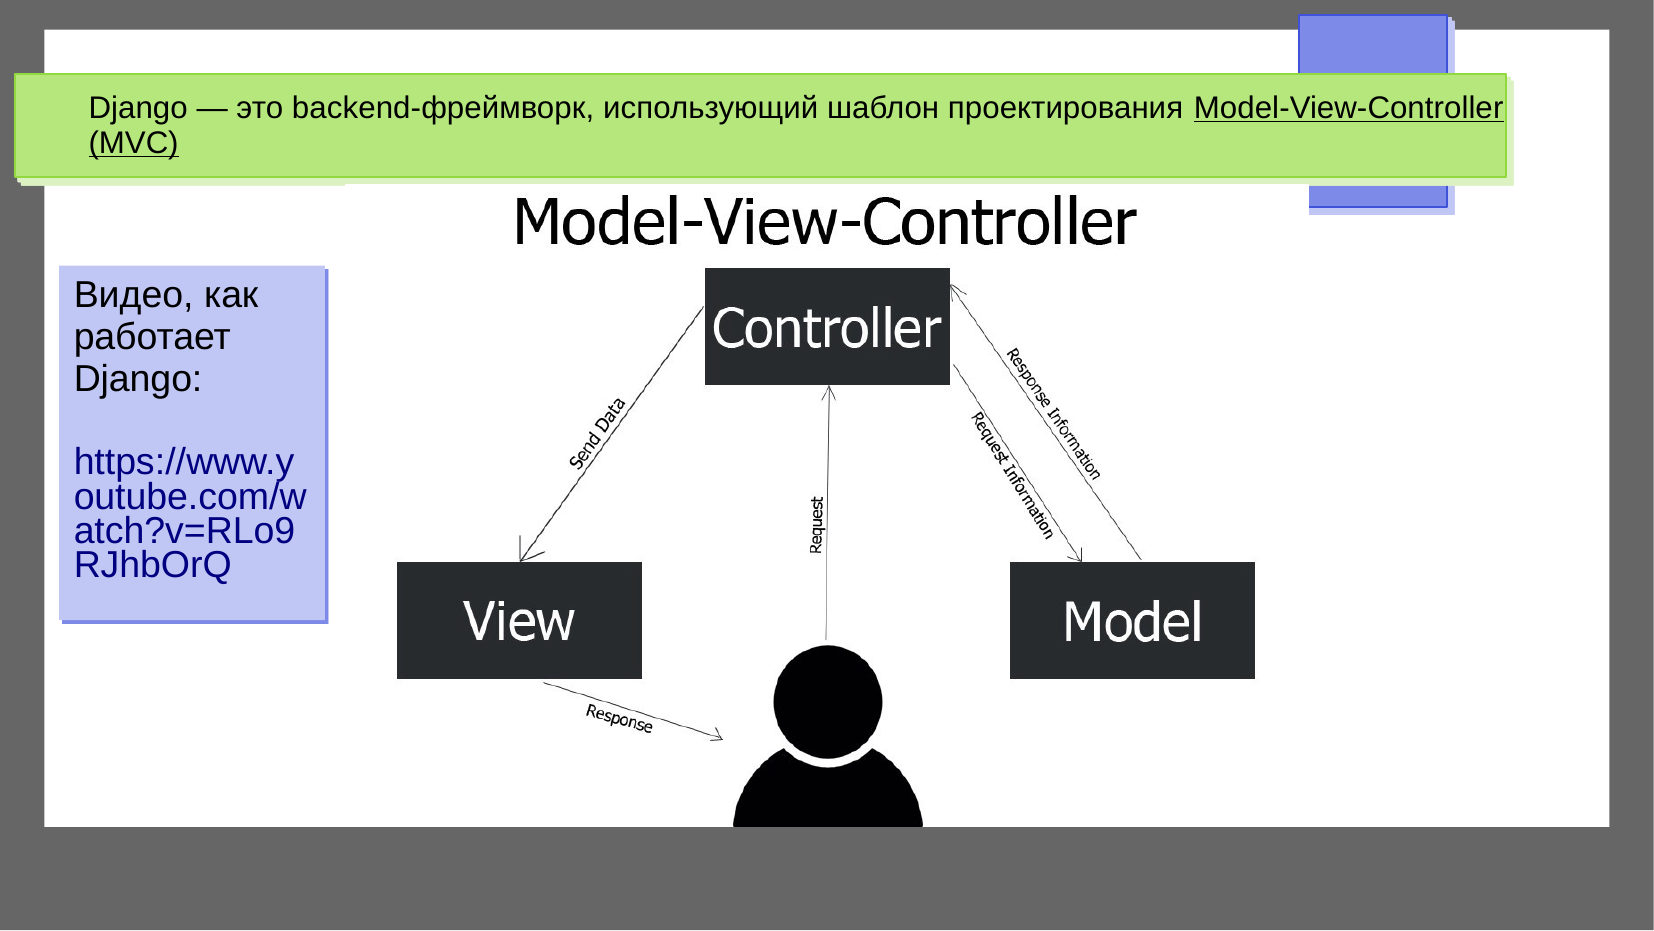

# Django — это backend-фреймворк, использующий шаблон проектирования Model-View-Controller (MVC)
Видео, как работает Django:
https://www.youtube.com/watch?v=RLo9RJhbOrQ